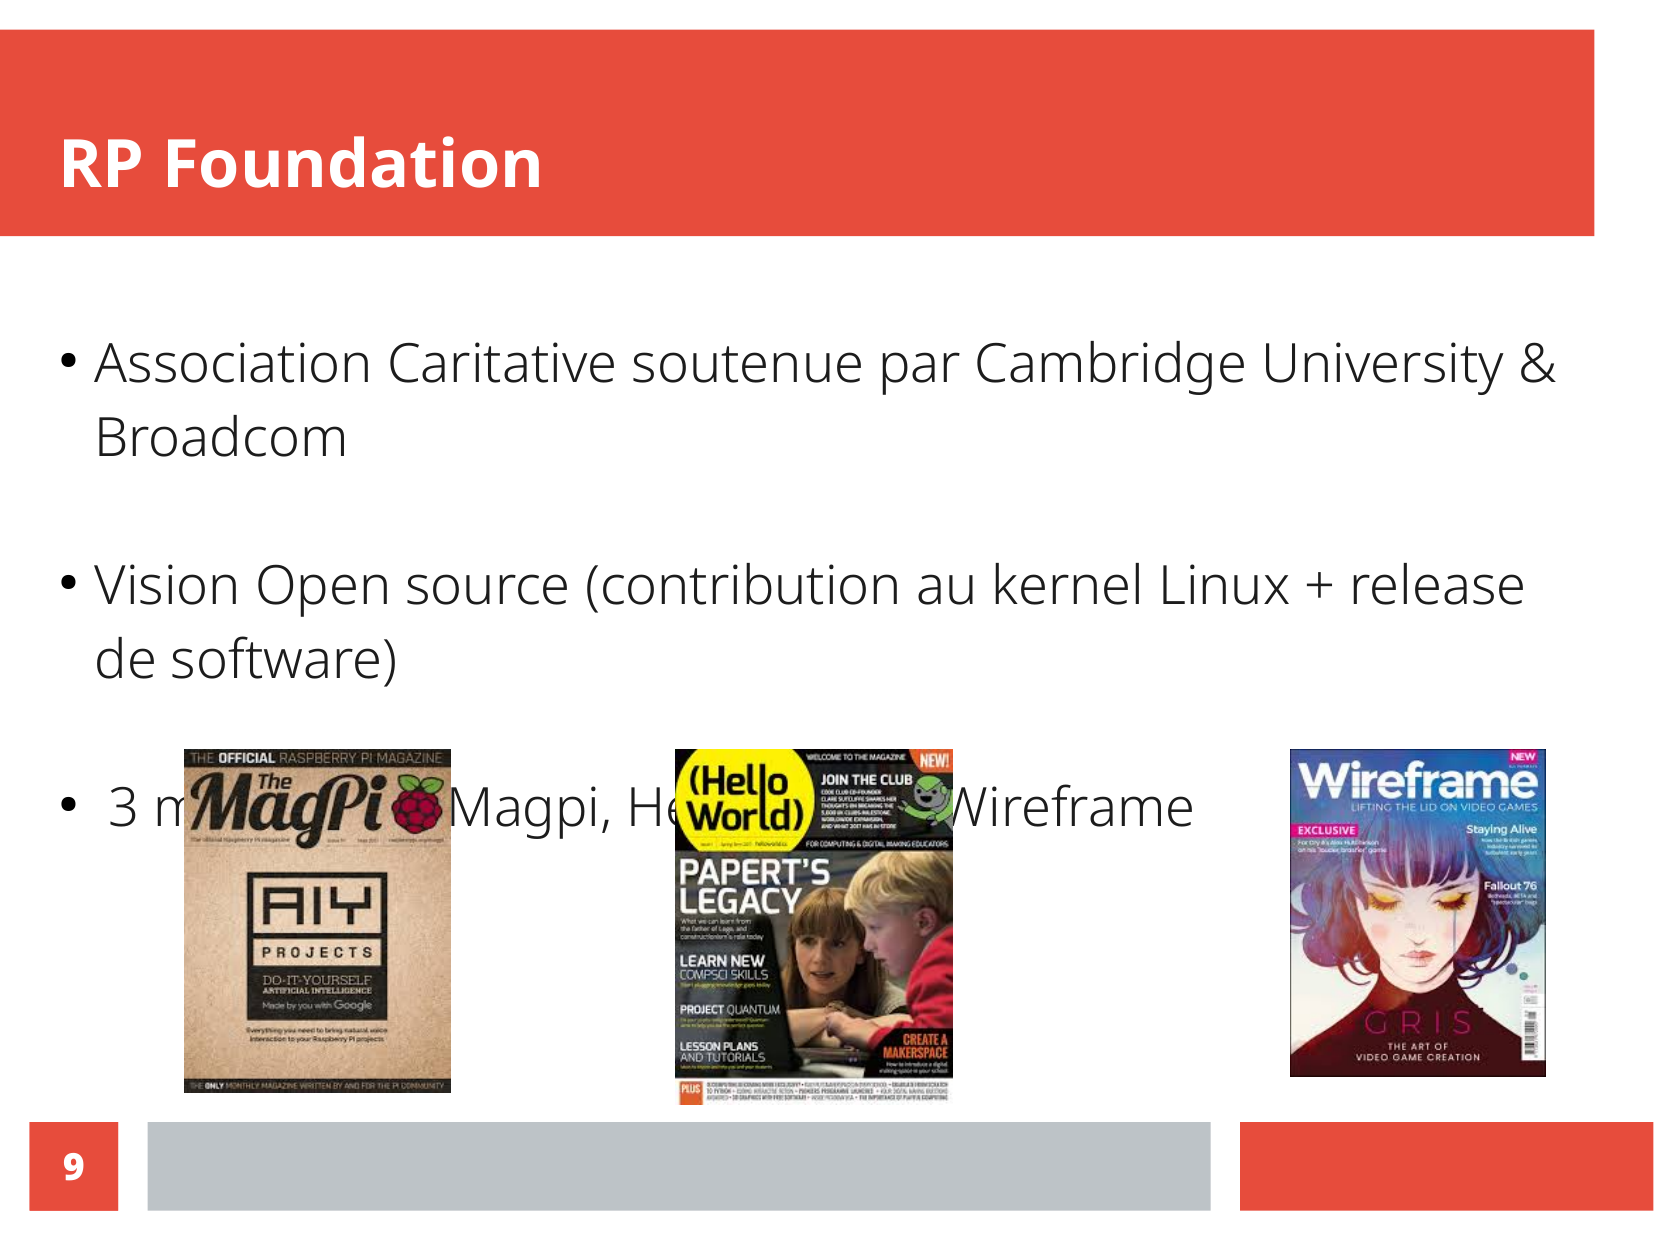

# RP Foundation
Association Caritative soutenue par Cambridge University & Broadcom
Vision Open source (contribution au kernel Linux + release de software)
 3 magazines (Magpi, Hello World, Wireframe
9